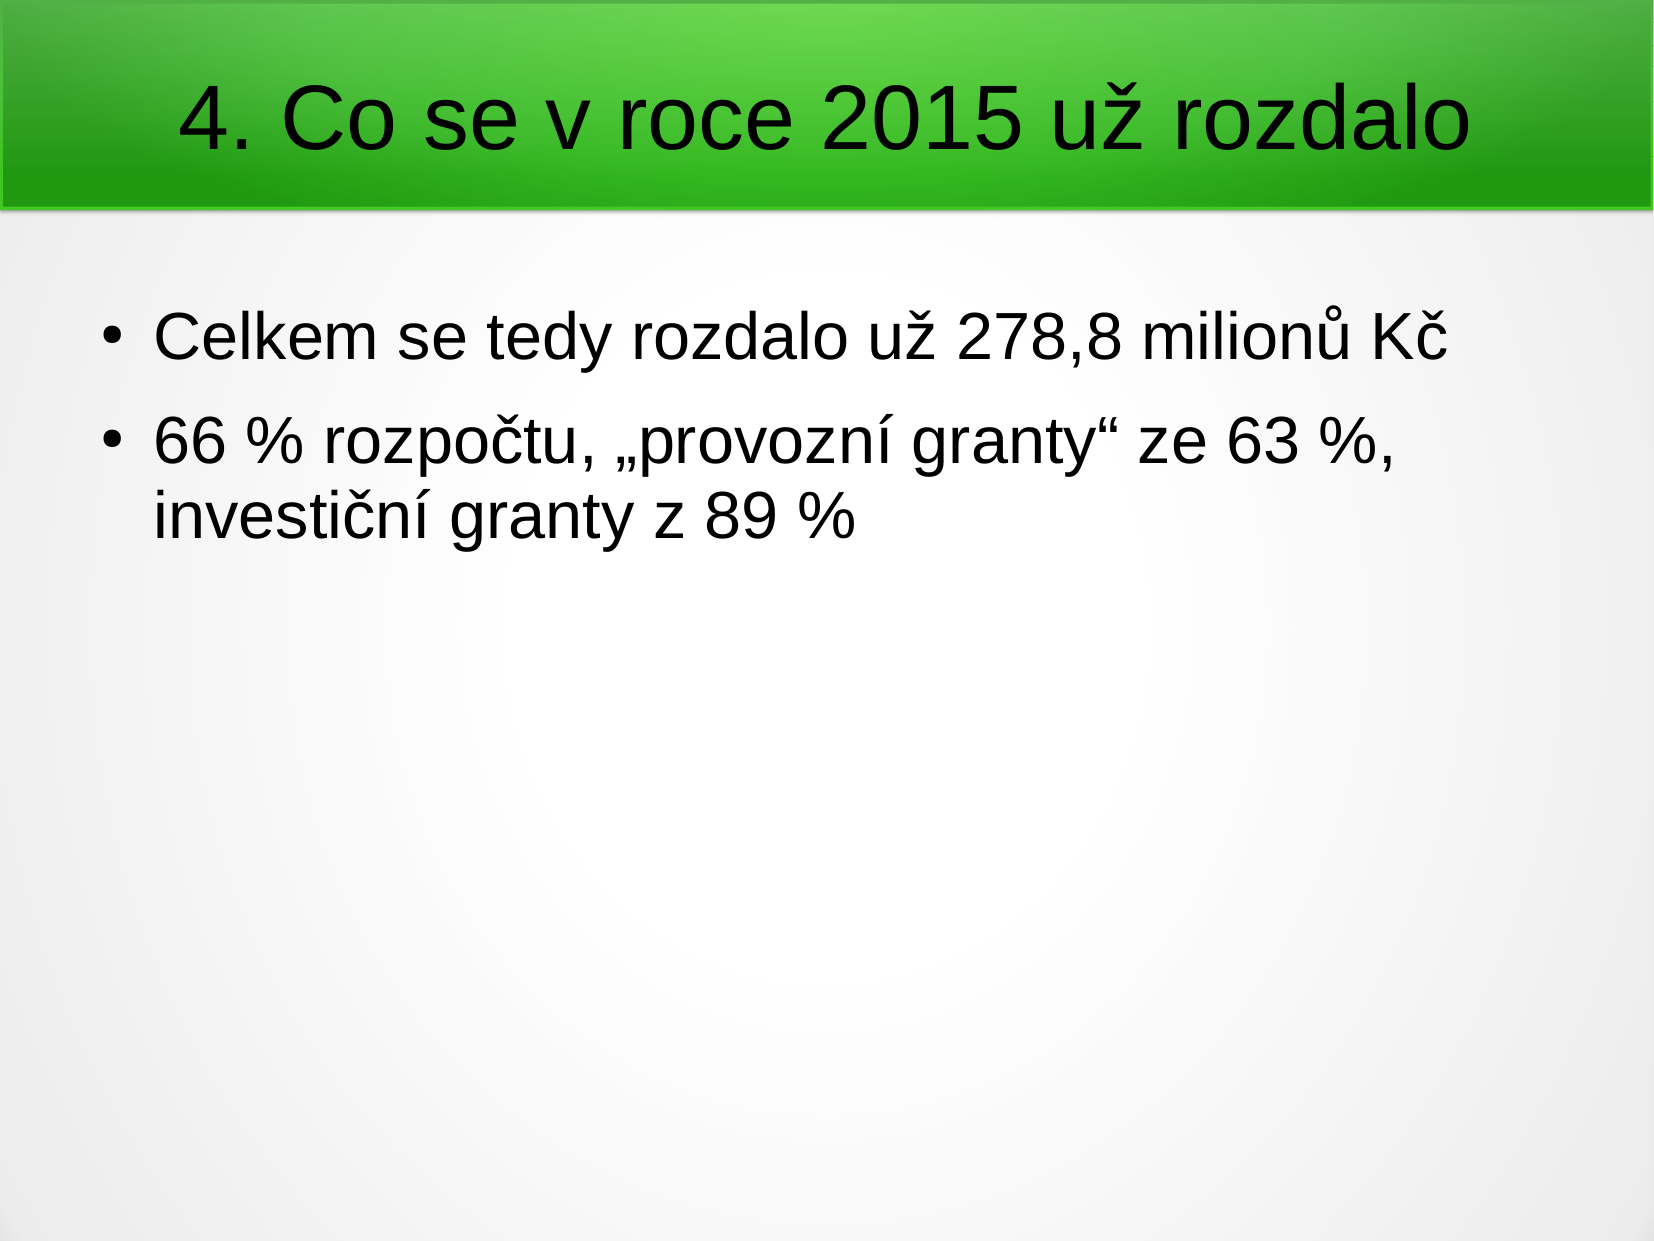

# 4. Co se v roce 2015 už rozdalo
Celkem se tedy rozdalo už 278,8 milionů Kč
66 % rozpočtu, „provozní granty“ ze 63 %, investiční granty z 89 %